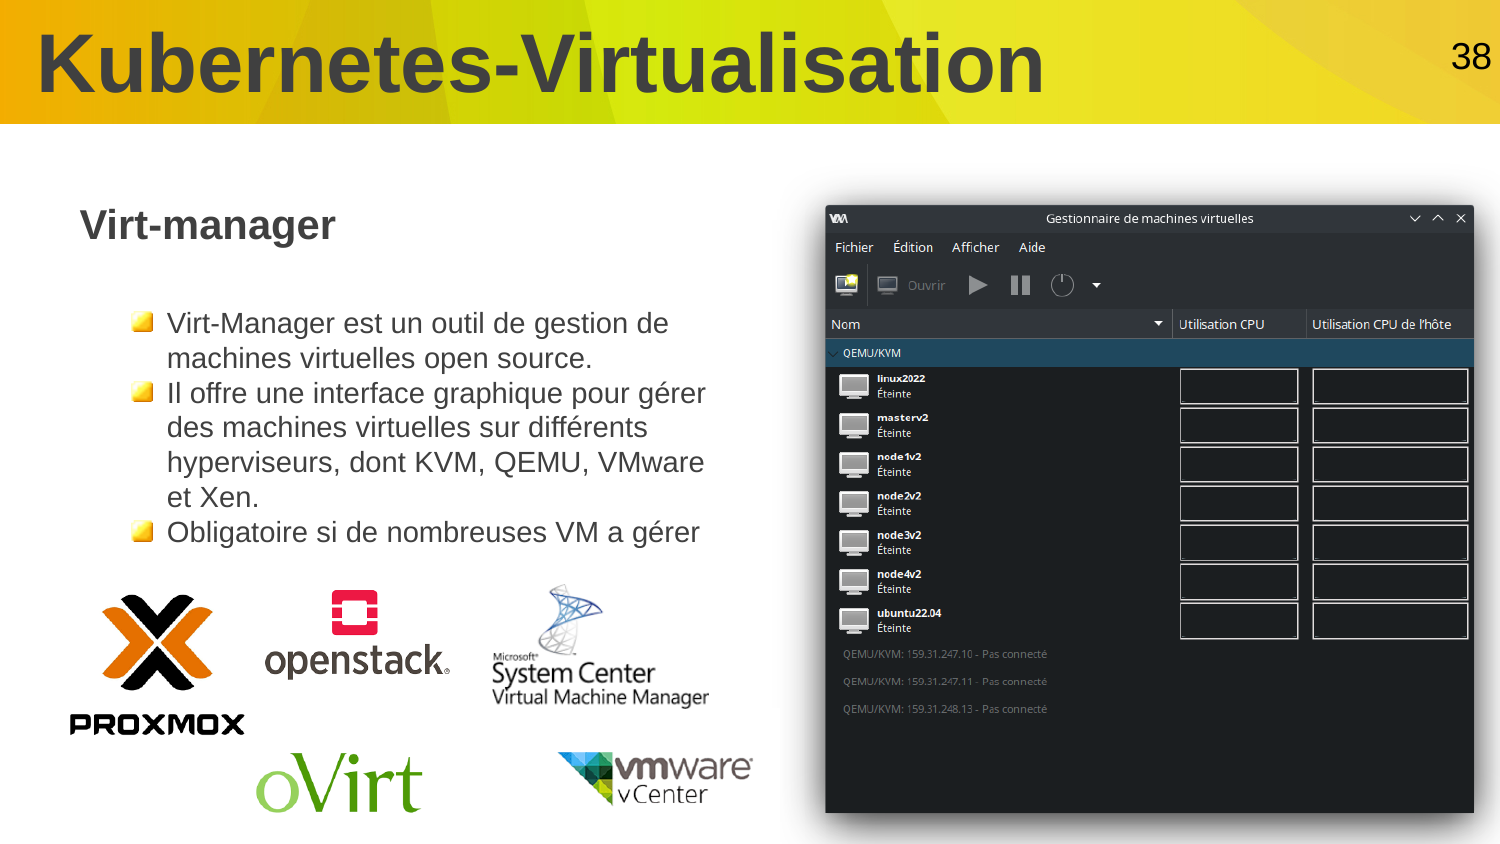

Kubernetes-Virtualisation
Virt-manager
Virt-Manager est un outil de gestion de machines virtuelles open source.
Il offre une interface graphique pour gérer des machines virtuelles sur différents hyperviseurs, dont KVM, QEMU, VMware et Xen.
Obligatoire si de nombreuses VM a gérer